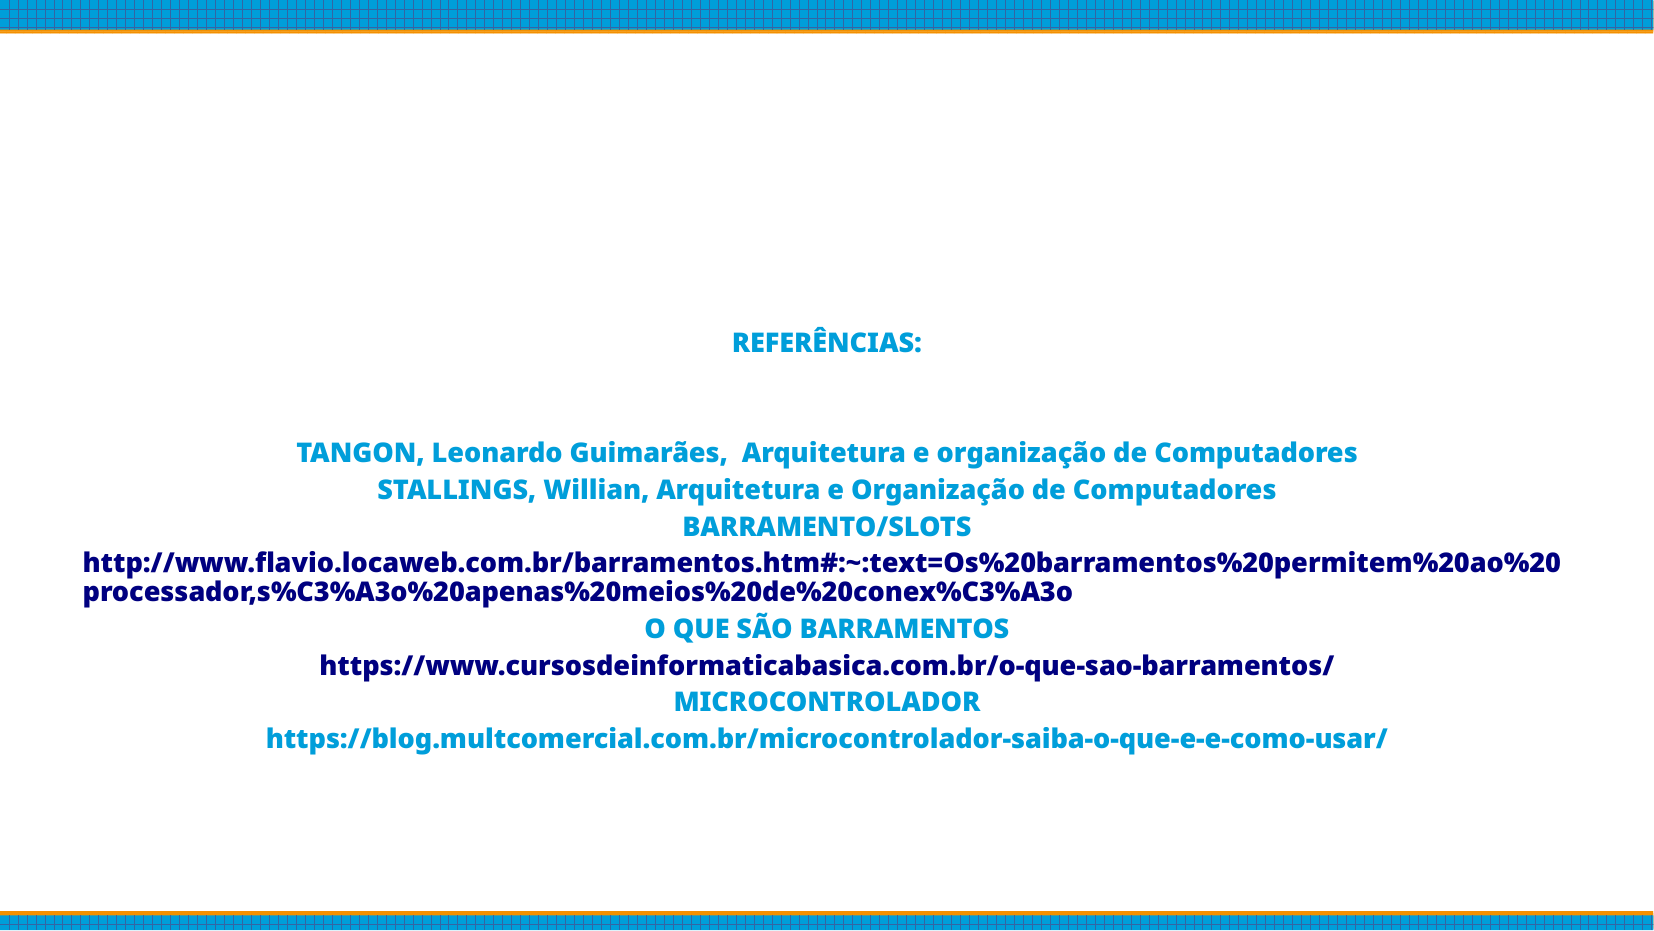

# REFERÊNCIAS:
TANGON, Leonardo Guimarães, Arquitetura e organização de Computadores
STALLINGS, Willian, Arquitetura e Organização de Computadores
BARRAMENTO/SLOTS
http://www.flavio.locaweb.com.br/barramentos.htm#:~:text=Os%20barramentos%20permitem%20ao%20processador,s%C3%A3o%20apenas%20meios%20de%20conex%C3%A3o
O QUE SÃO BARRAMENTOS
https://www.cursosdeinformaticabasica.com.br/o-que-sao-barramentos/
MICROCONTROLADOR
https://blog.multcomercial.com.br/microcontrolador-saiba-o-que-e-e-como-usar/